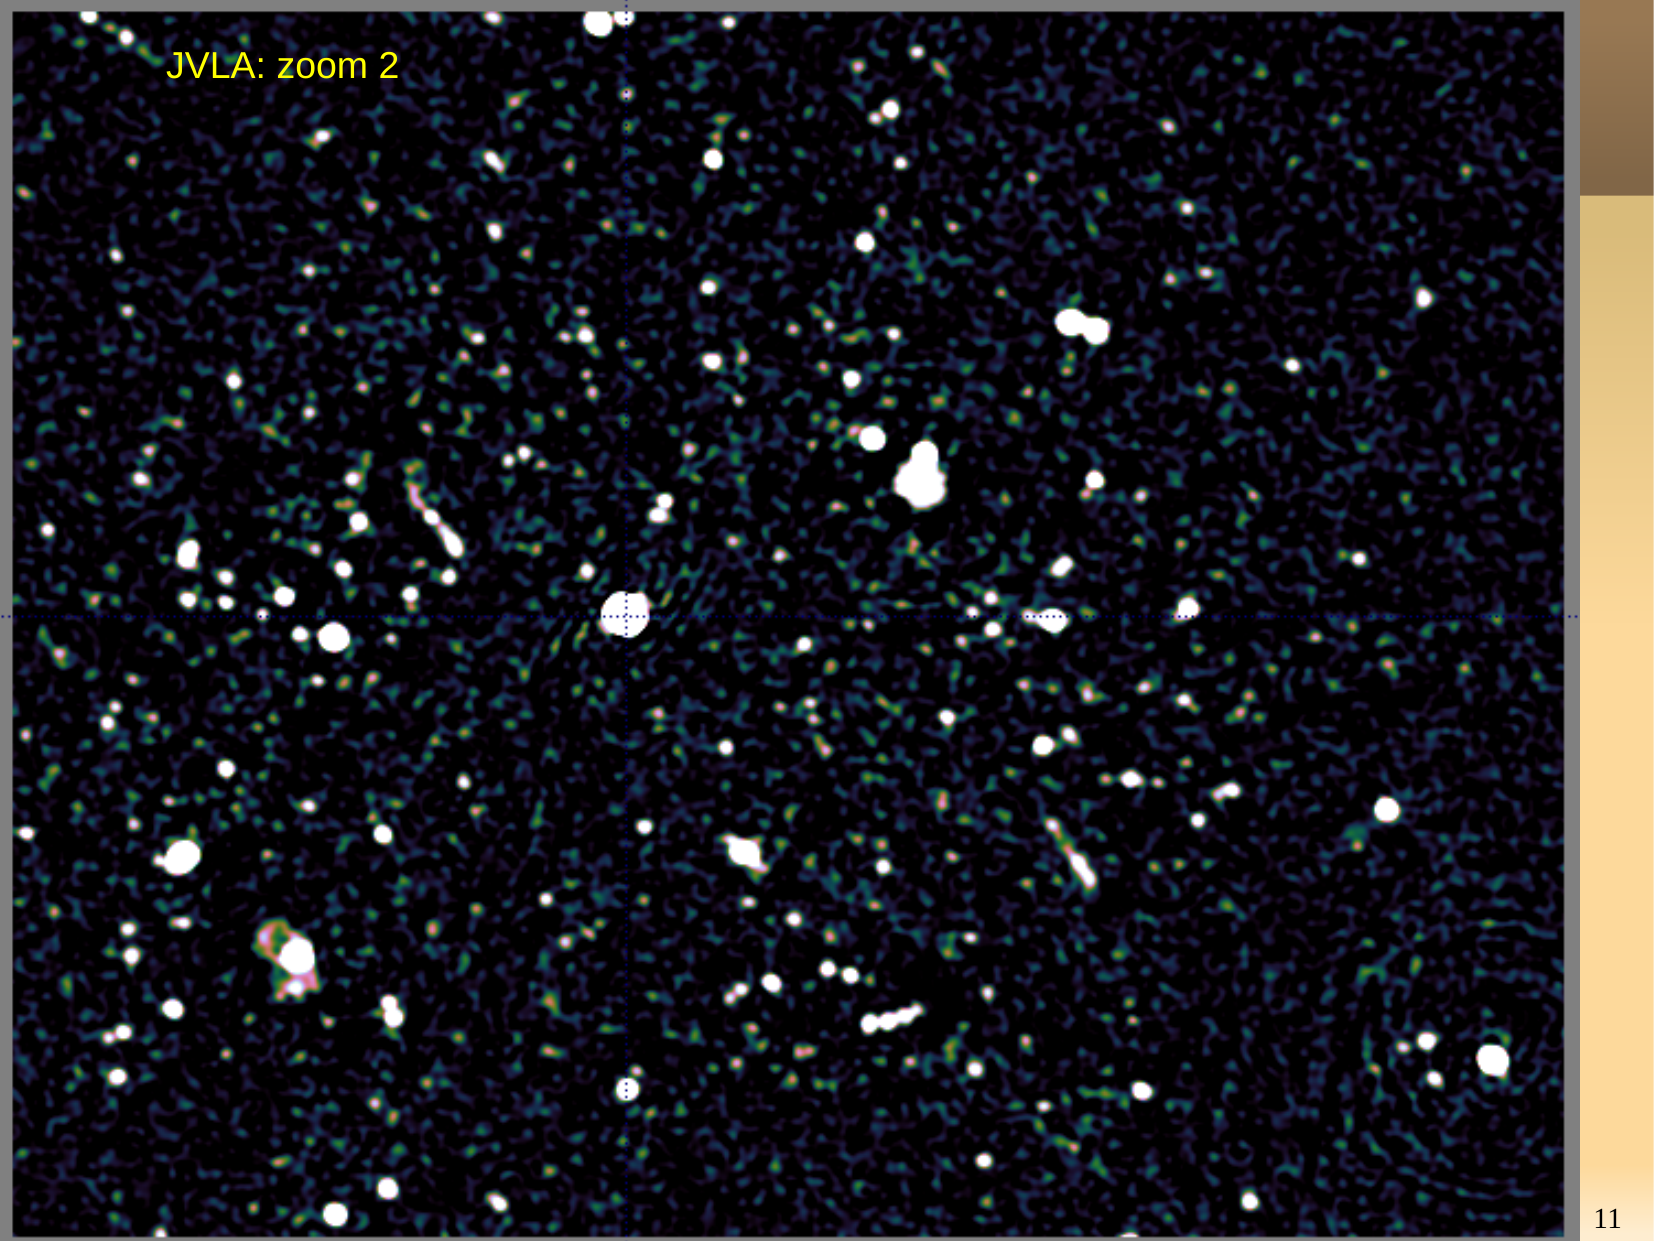

JVLA: zoom 1
JVLA: zoom 2
NRAO Algorithms Telecon
14/11/2013
11